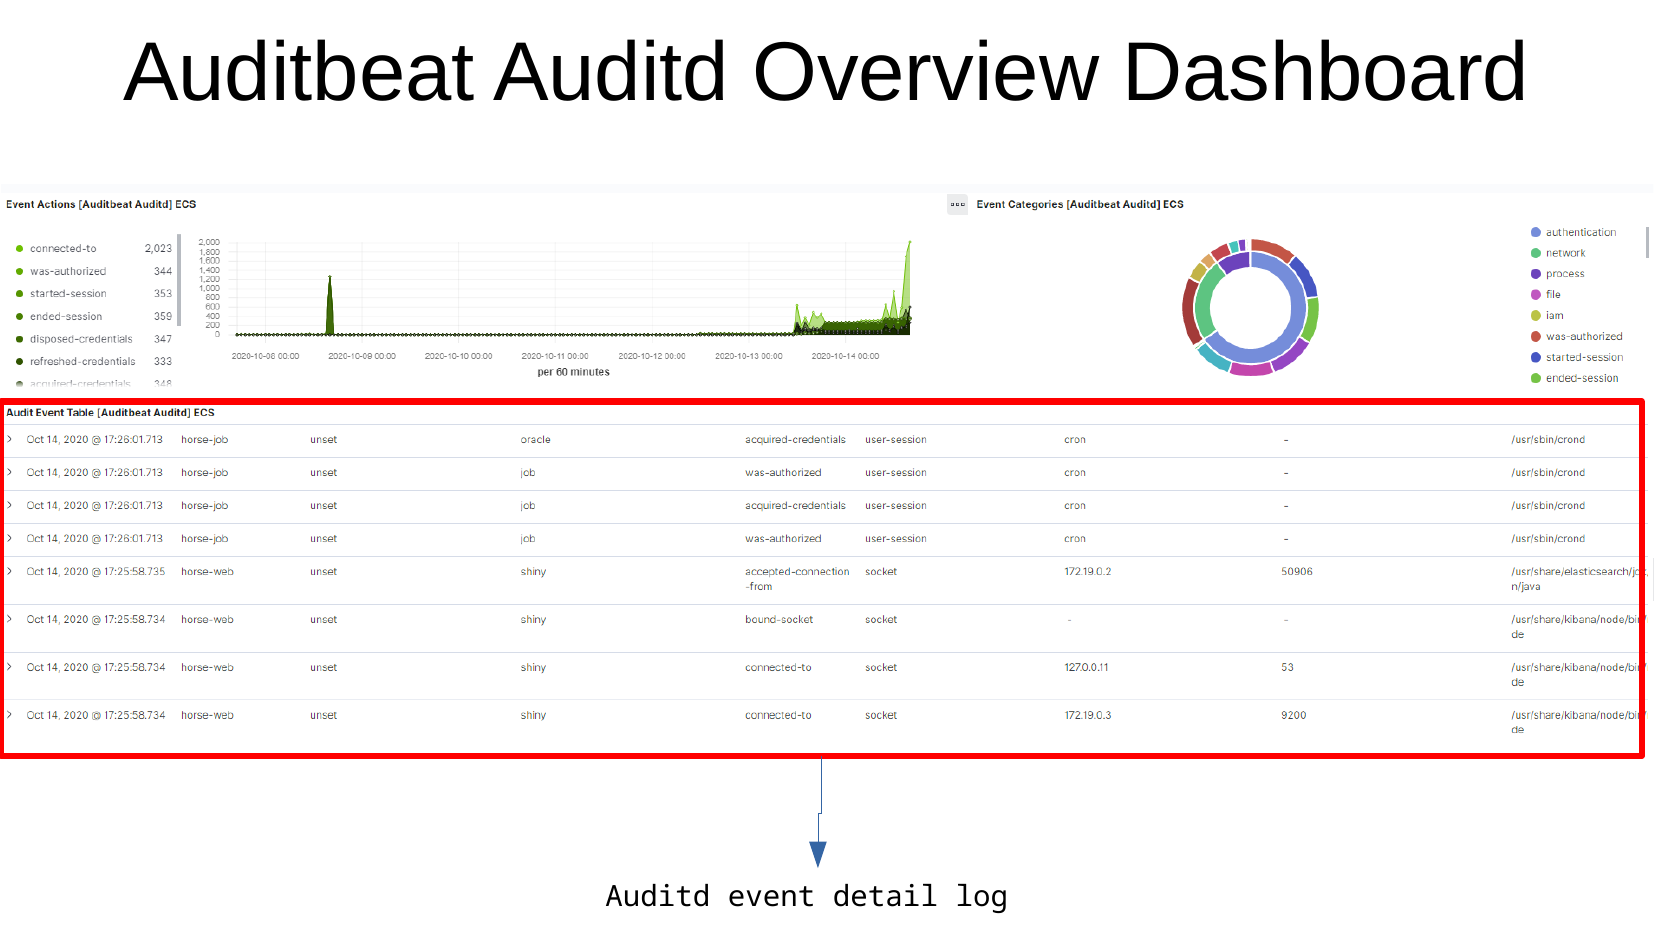

Auditbeat Auditd Overview Dashboard
Auditd event detail log